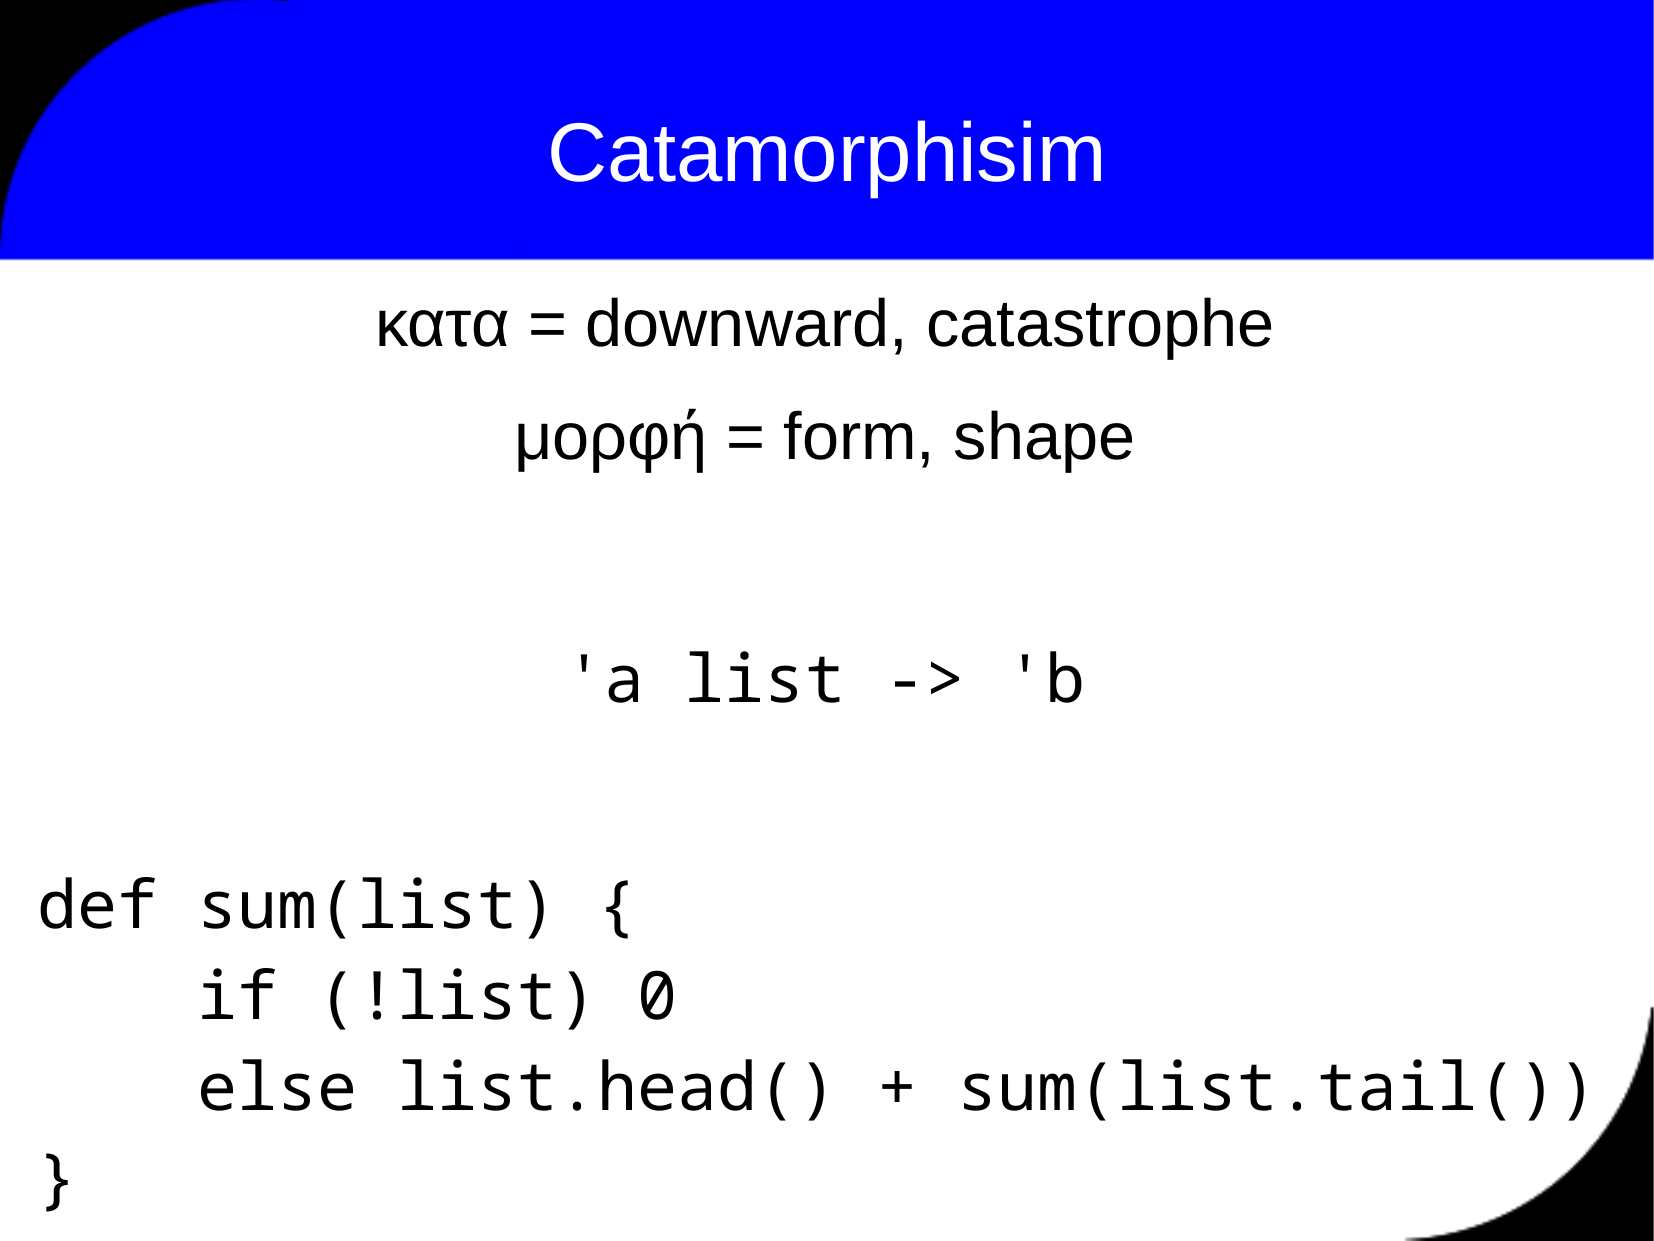

# Catamorphisim
κατα = downward, catastrophe
μορφή = form, shape
'a list -> 'b
def sum(list) {
 if (!list) 0
 else list.head() + sum(list.tail())
}